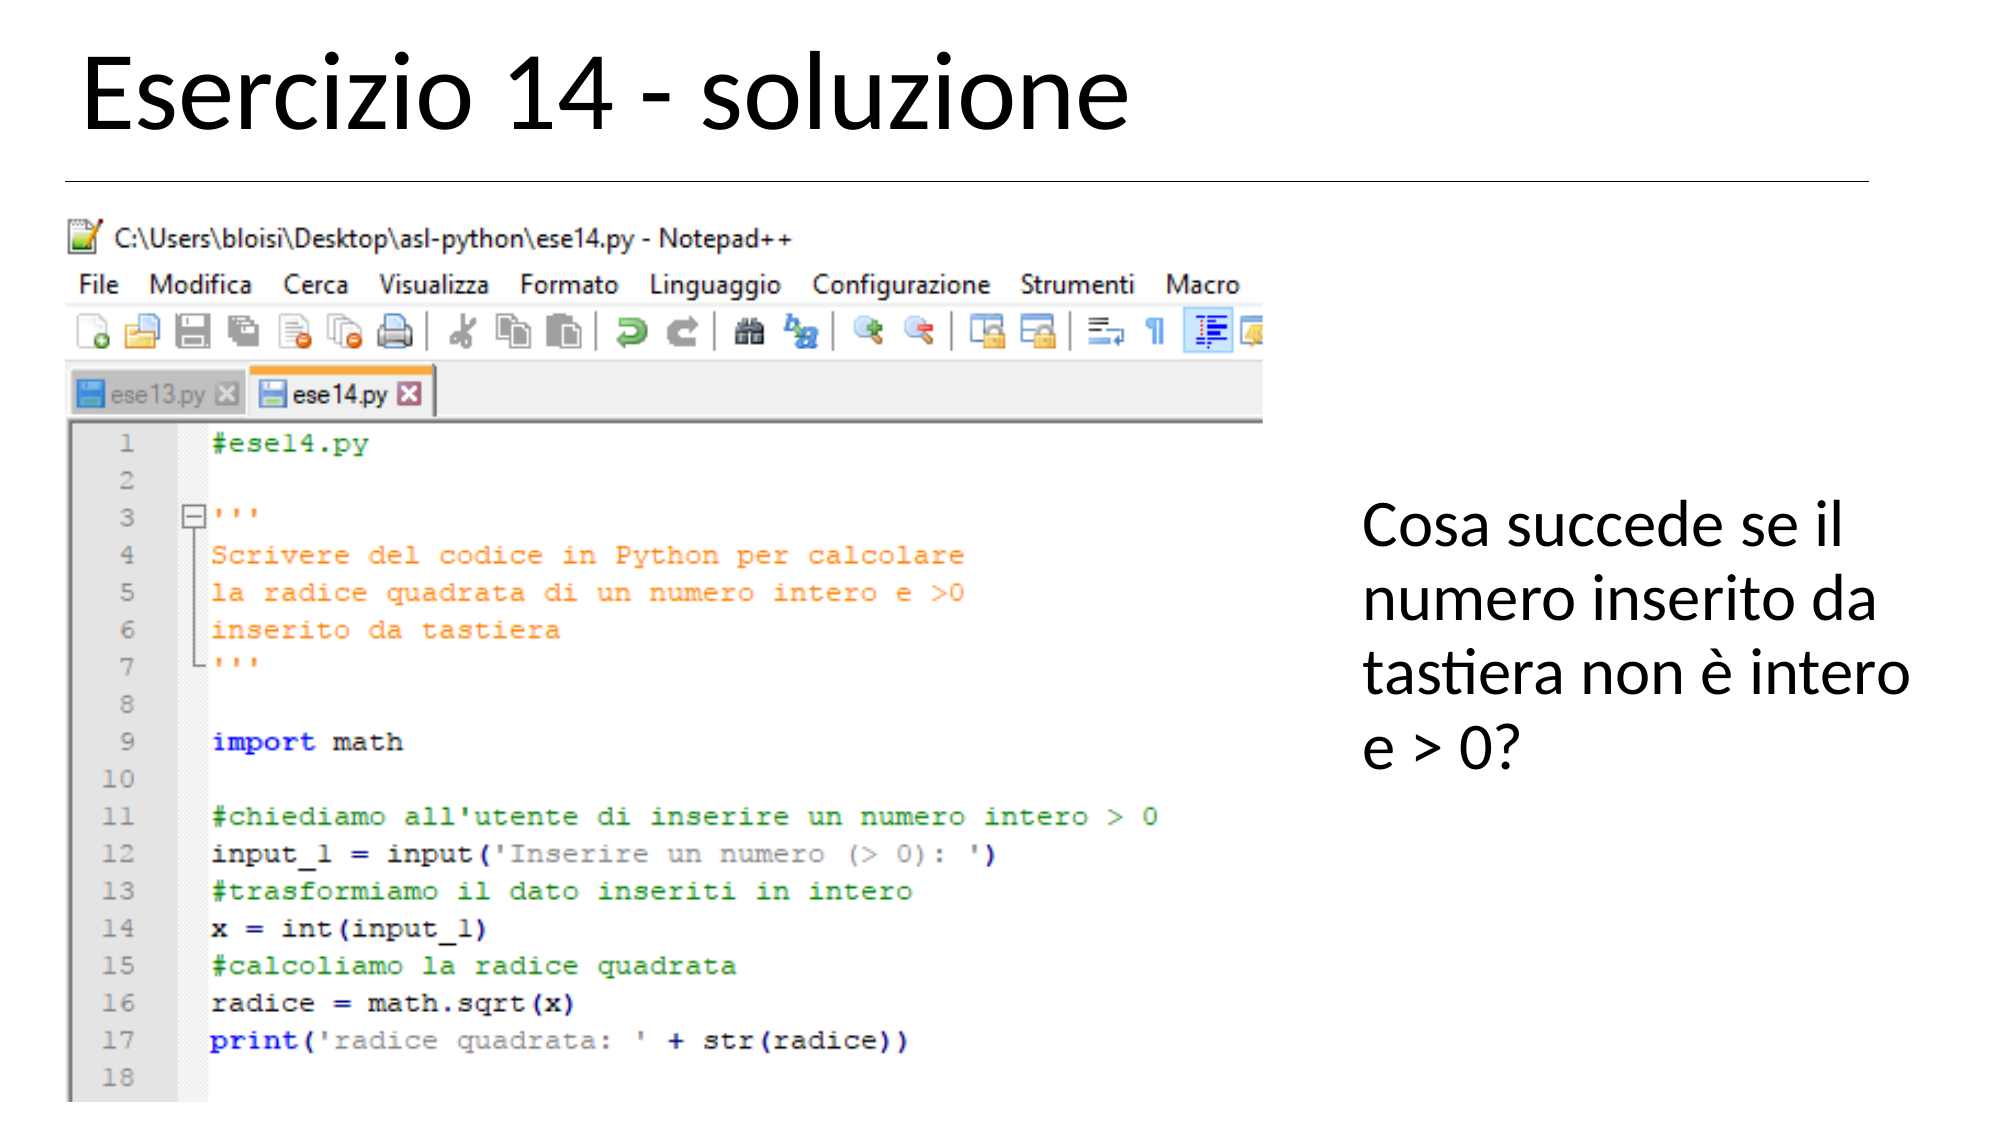

Esercizio 14 - soluzione
Cosa succede se il numero inserito da tastiera non è intero e > 0?